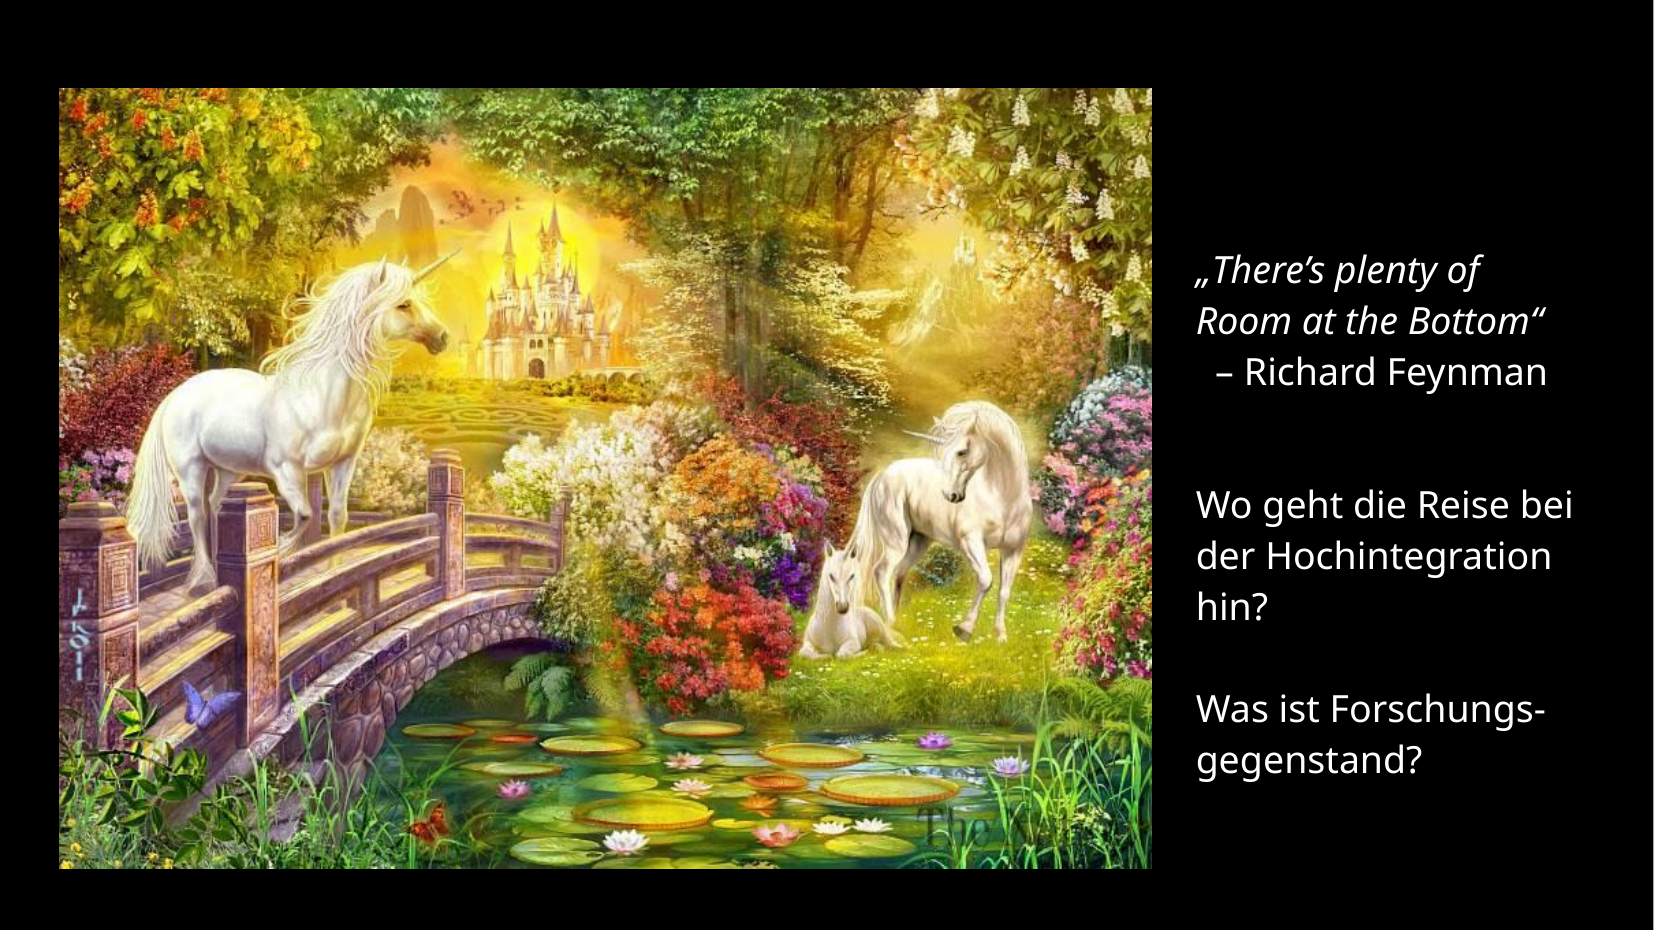

„There’s plenty of Room at the Bottom“
 – Richard Feynman
Wo geht die Reise bei der Hochintegration hin?
Was ist Forschungs-gegenstand?